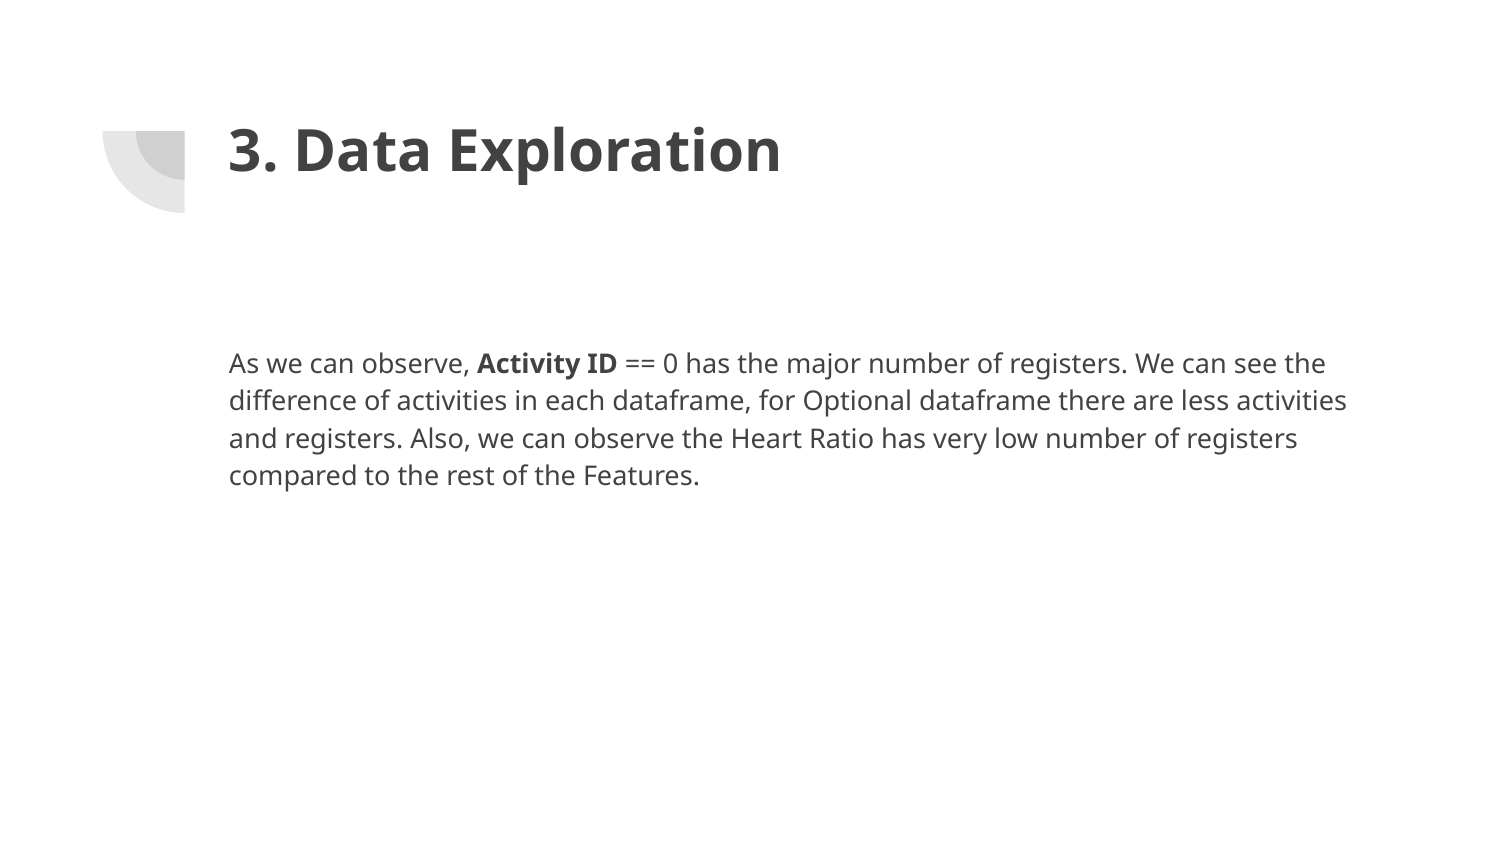

# 3. Data Exploration
As we can observe, Activity ID == 0 has the major number of registers. We can see the difference of activities in each dataframe, for Optional dataframe there are less activities and registers. Also, we can observe the Heart Ratio has very low number of registers compared to the rest of the Features.